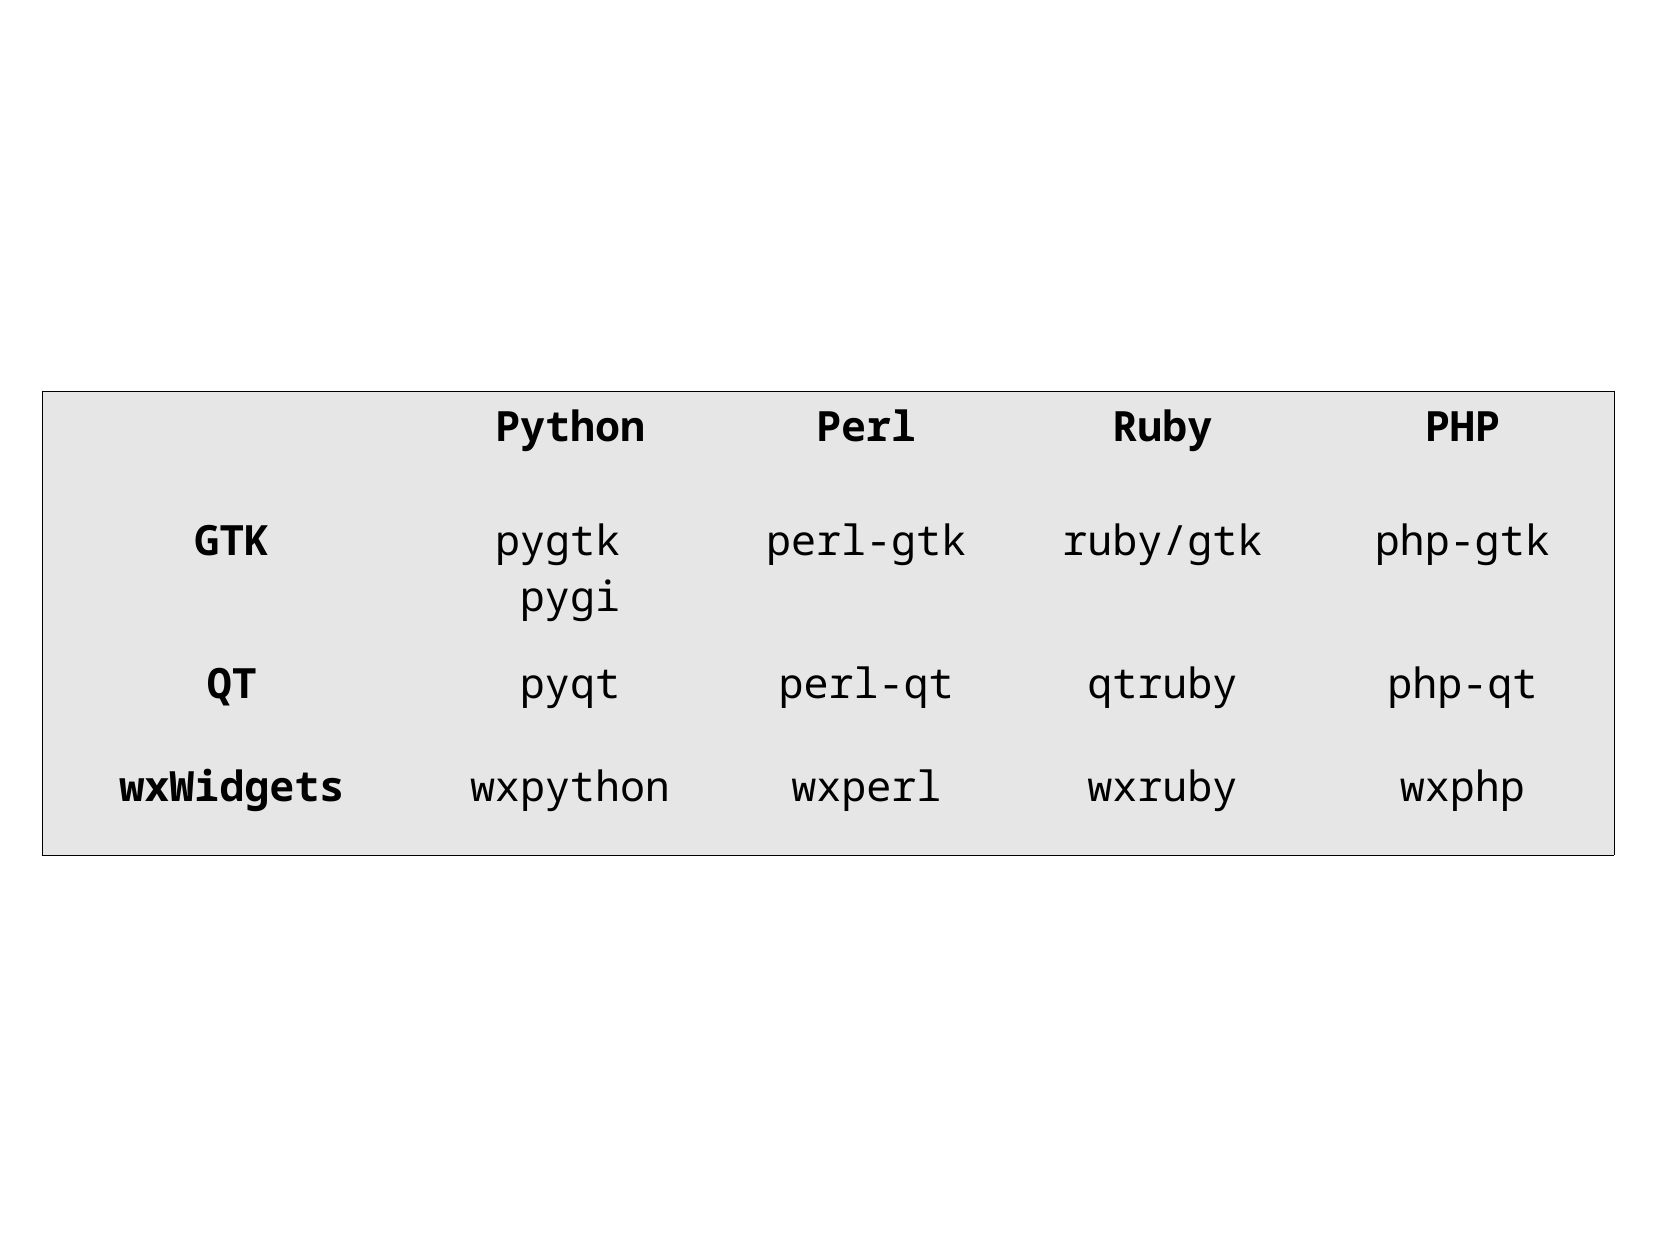

| | Python | Perl | Ruby | PHP |
| --- | --- | --- | --- | --- |
| GTK | pygtk pygi | perl-gtk | ruby/gtk | php-gtk |
| QT | pyqt | perl-qt | qtruby | php-qt |
| wxWidgets | wxpython | wxperl | wxruby | wxphp |